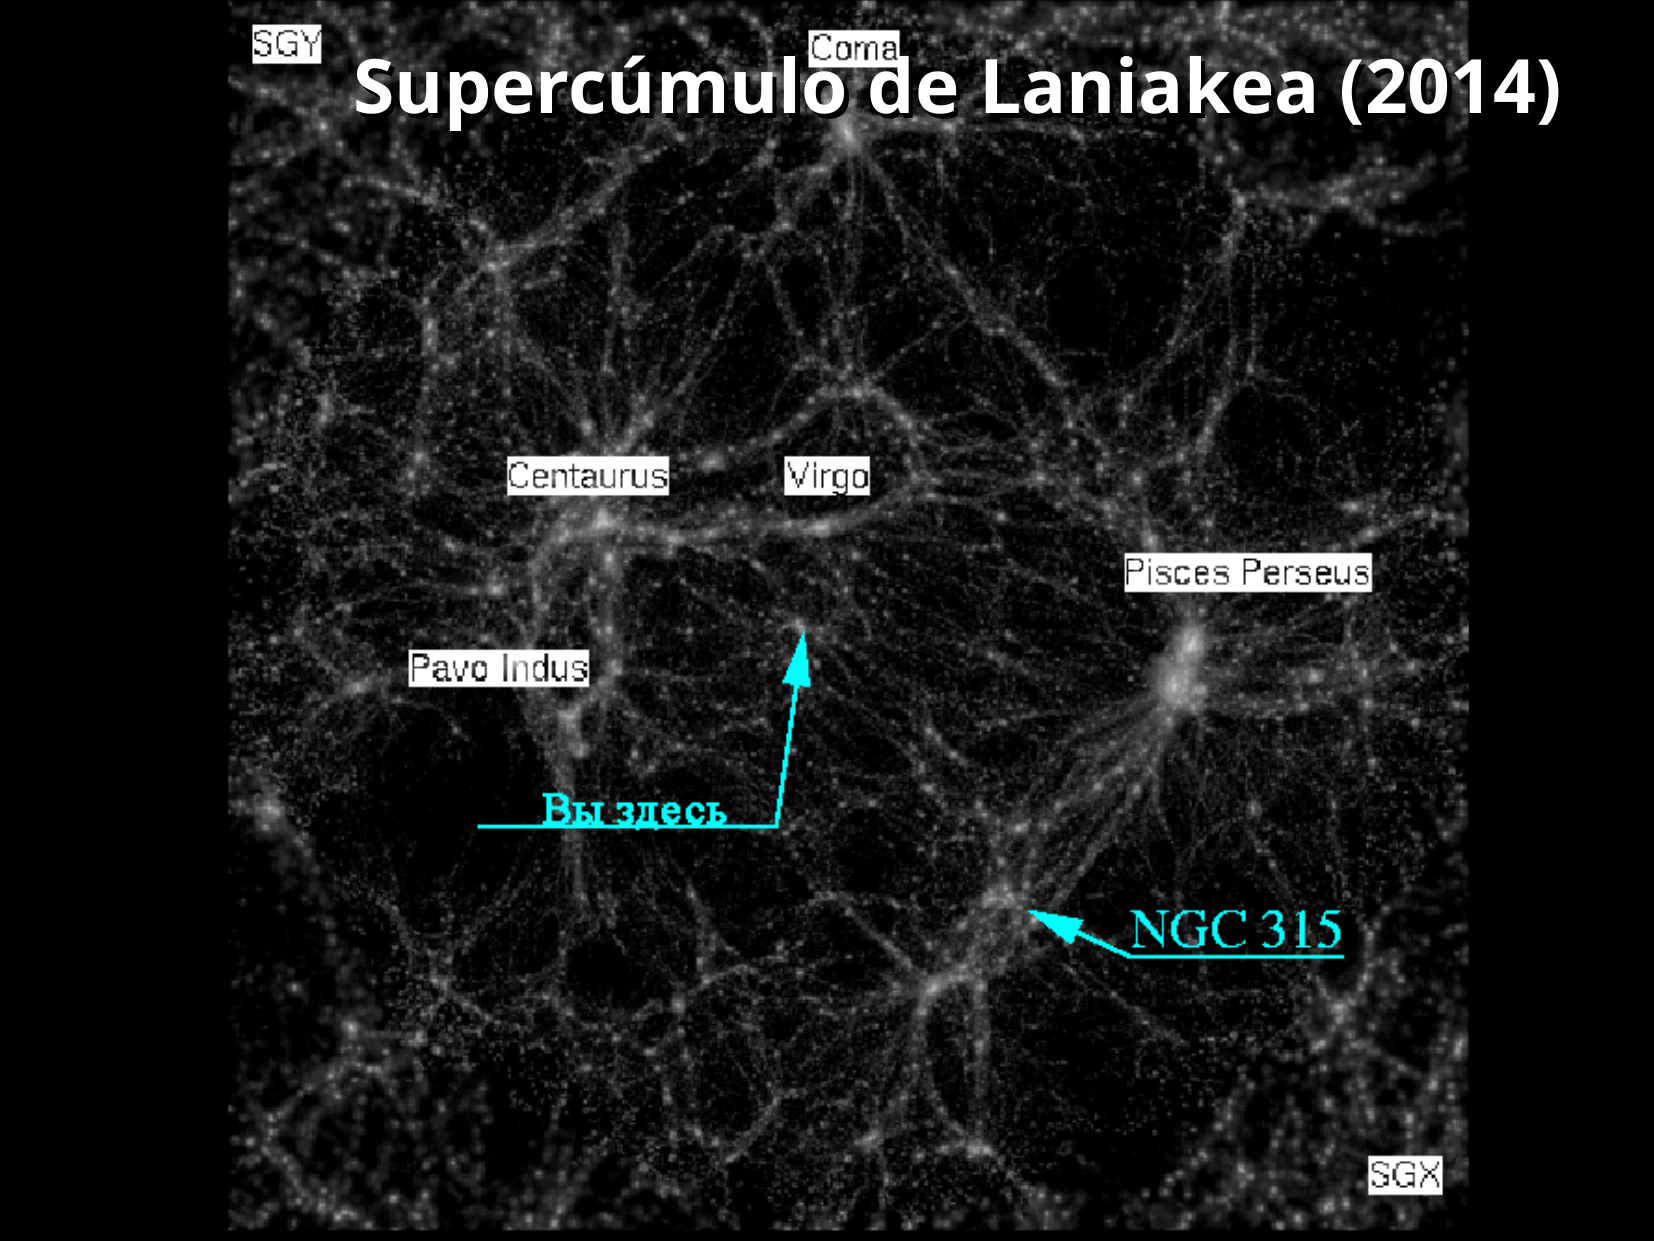

# Supercúmulo de Laniakea (2014)
H. Asorey - Física IV B
52